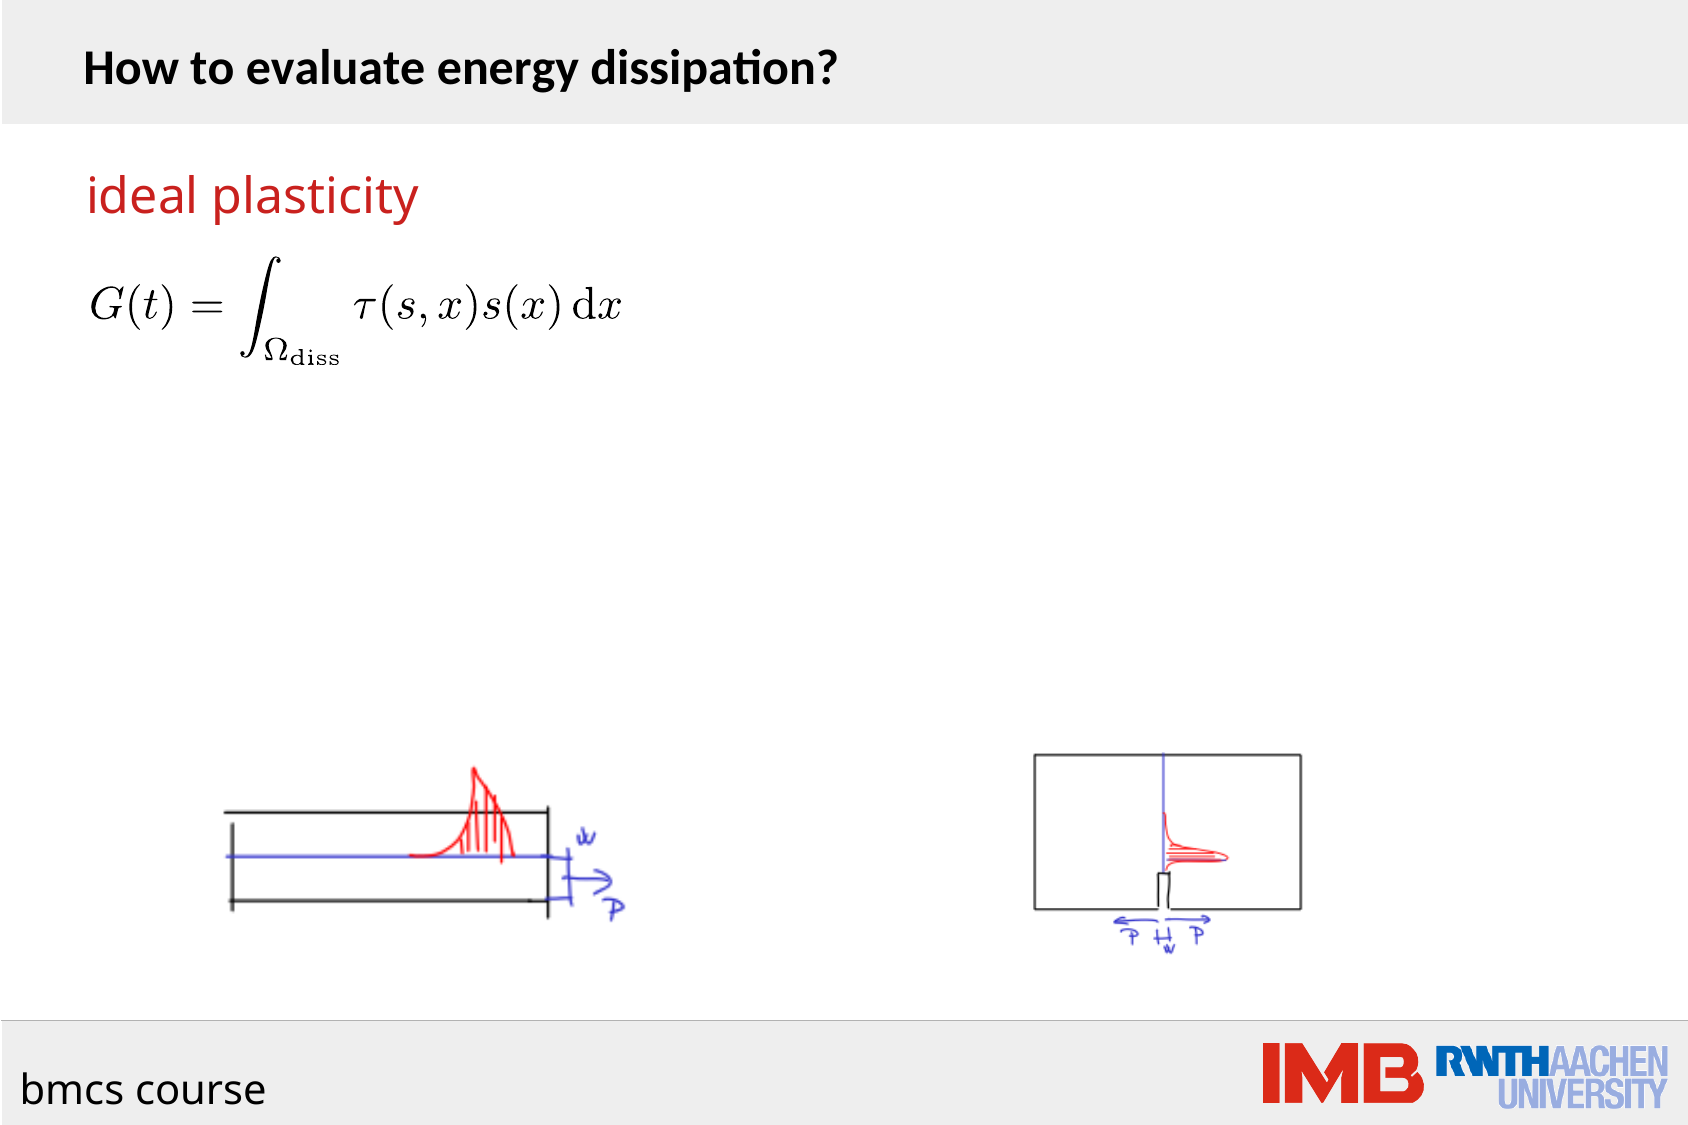

How to evaluate energy dissipation?
ideal plasticity